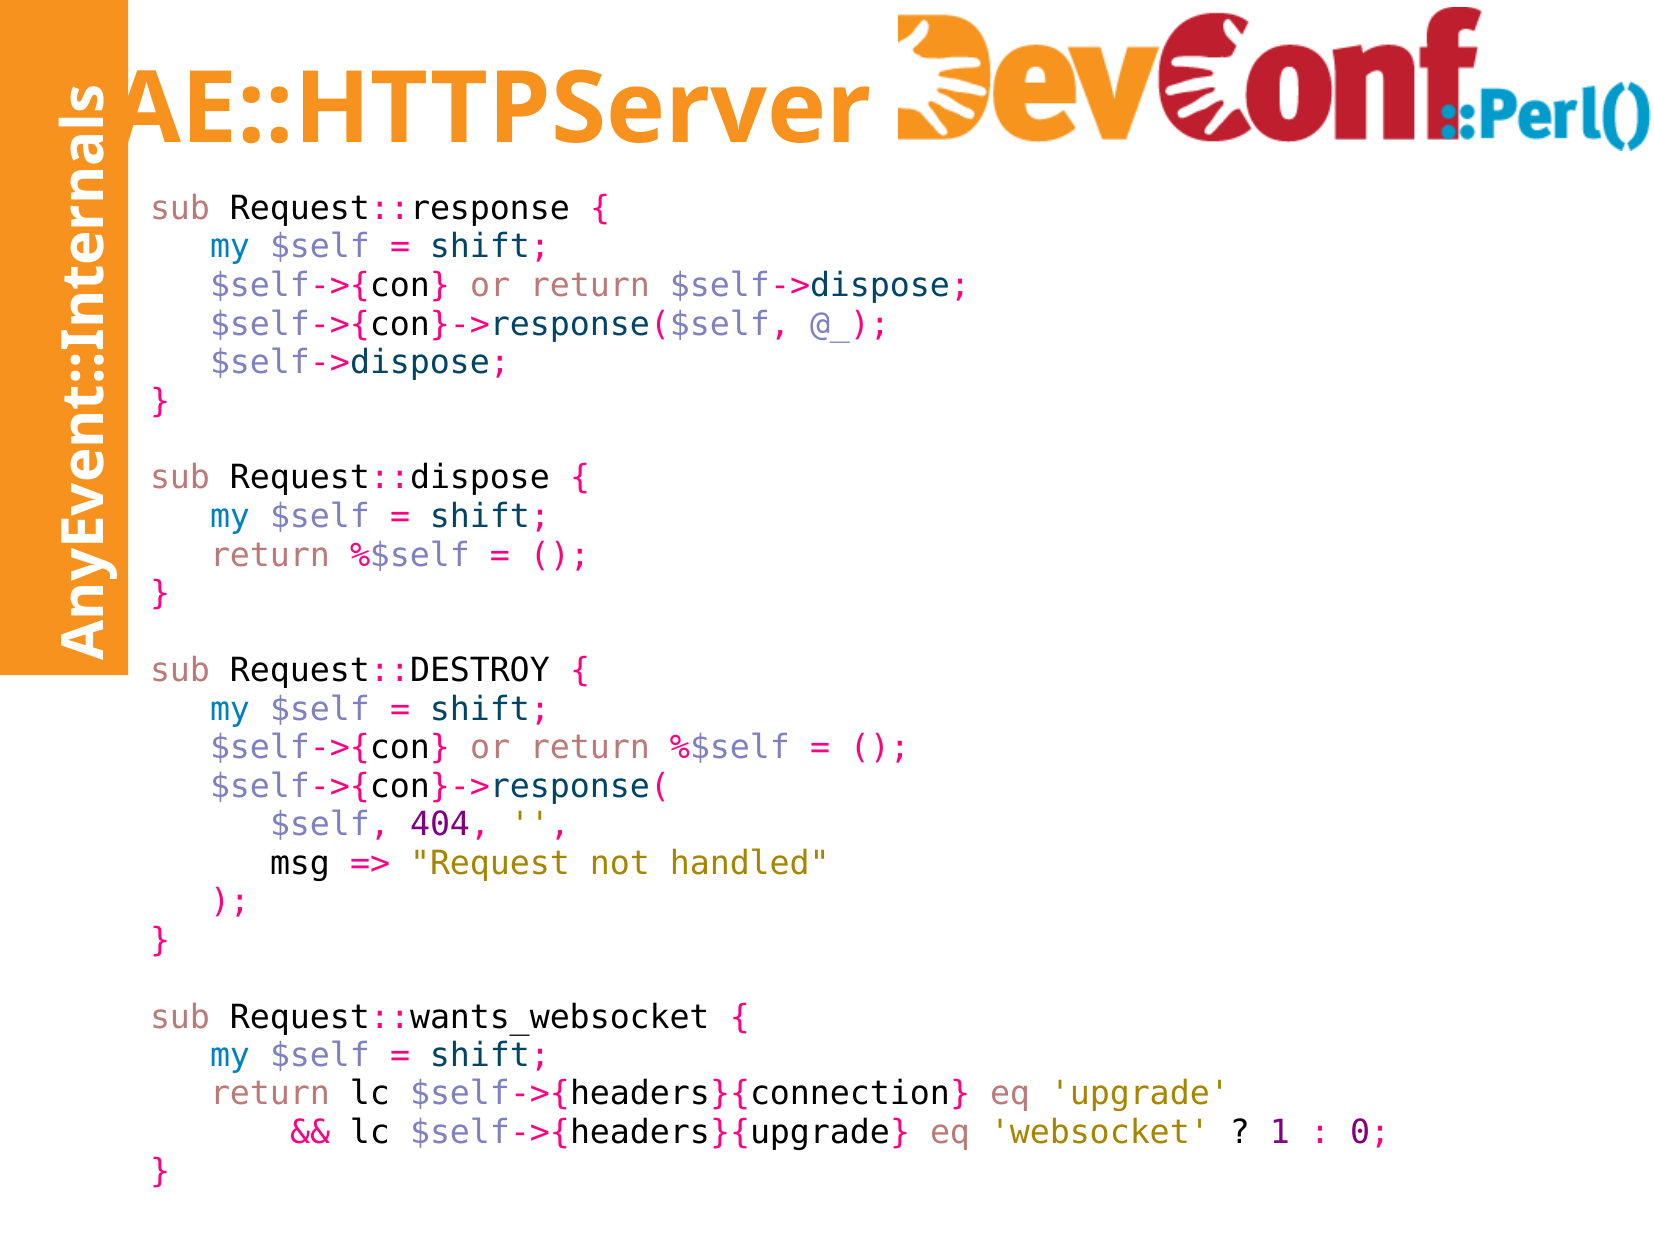

# AE::HTTPServer
sub Request::response {
 my $self = shift;
 $self->{con} or return $self->dispose;
 $self->{con}->response($self, @_);
 $self->dispose;
}
sub Request::dispose {
 my $self = shift;
 return %$self = ();
}
sub Request::DESTROY {
 my $self = shift;
 $self->{con} or return %$self = ();
 $self->{con}->response(
 $self, 404, '',
 msg => "Request not handled"
 );
}
sub Request::wants_websocket {
 my $self = shift;
 return lc $self->{headers}{connection} eq 'upgrade'
 && lc $self->{headers}{upgrade} eq 'websocket' ? 1 : 0;
}
 AnyEvent::Internals